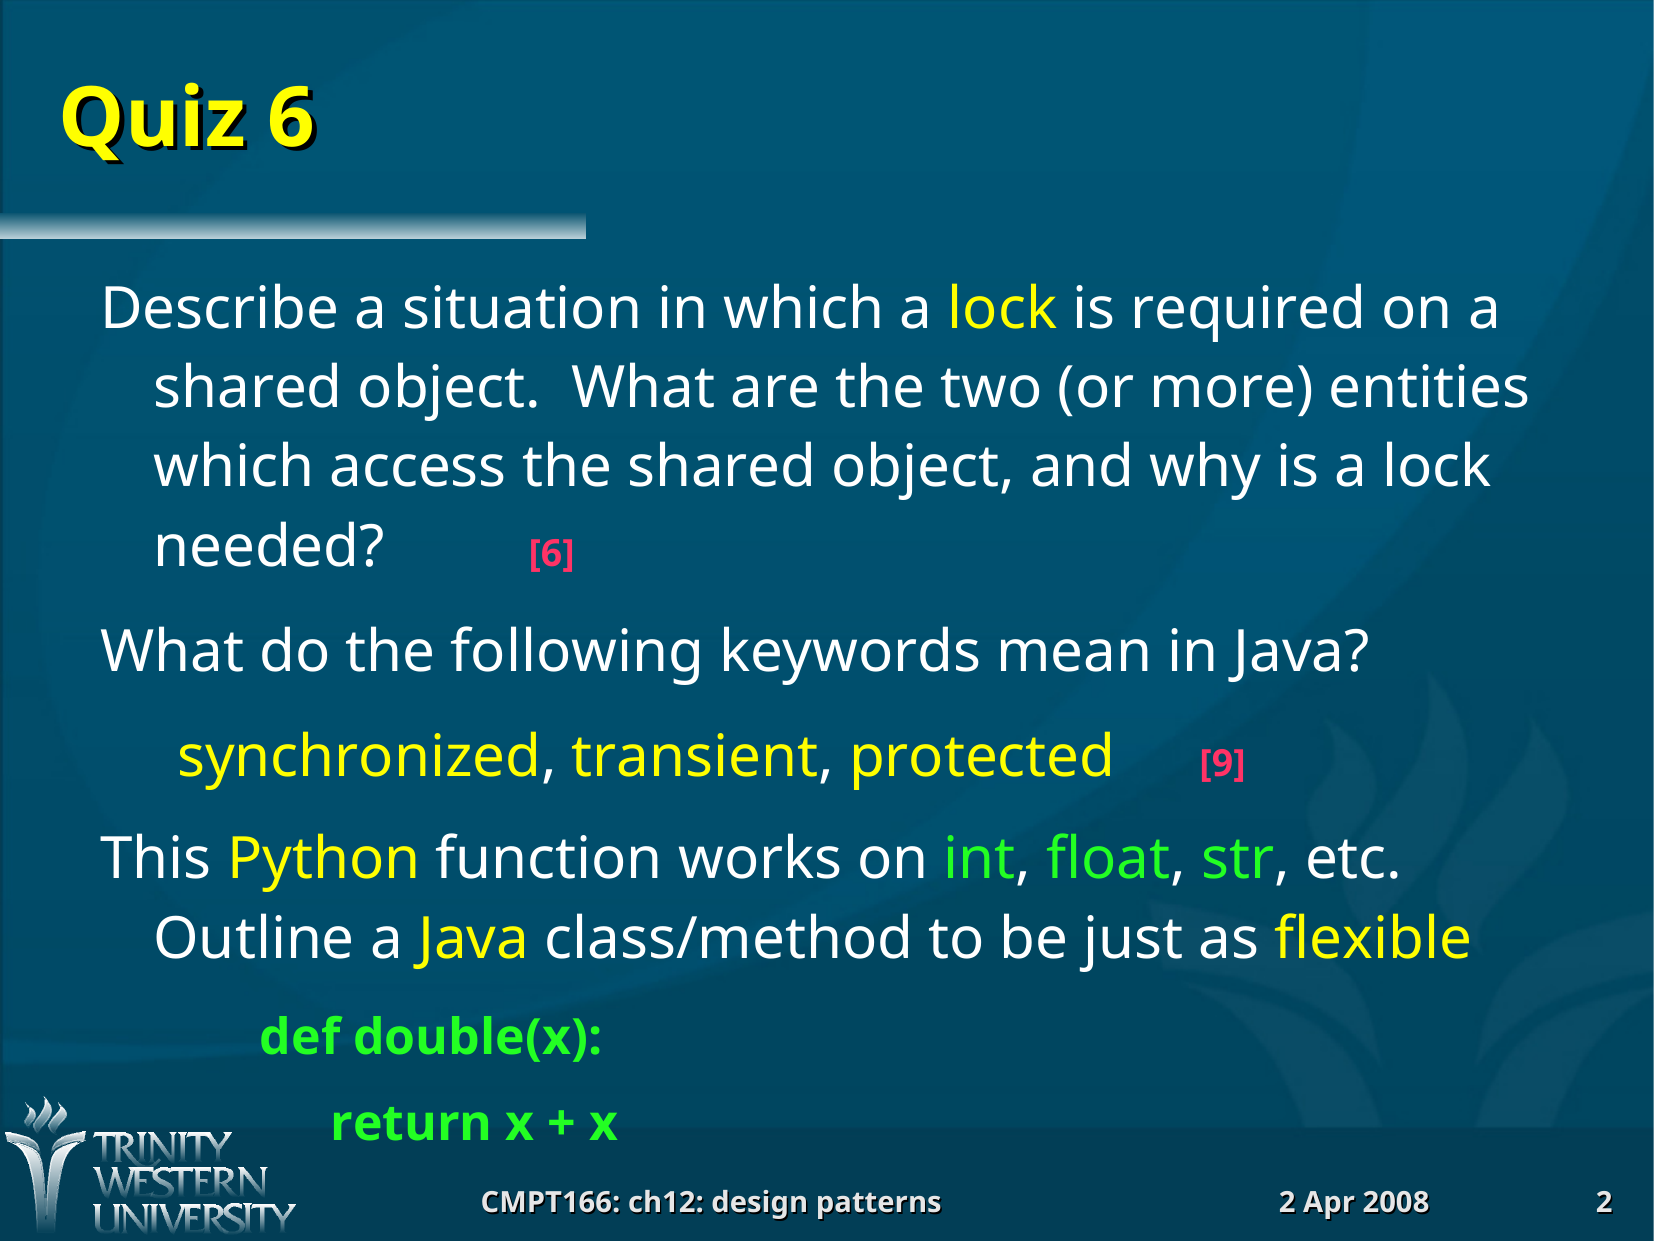

# Quiz 6
Describe a situation in which a lock is required on a shared object. What are the two (or more) entities which access the shared object, and why is a lock needed?		[6]
What do the following keywords mean in Java?
synchronized, transient, protected		[9]
This Python function works on int, float, str, etc. Outline a Java class/method to be just as flexible
def double(x):
return x + x
CMPT166: ch12: design patterns
2 Apr 2008
2